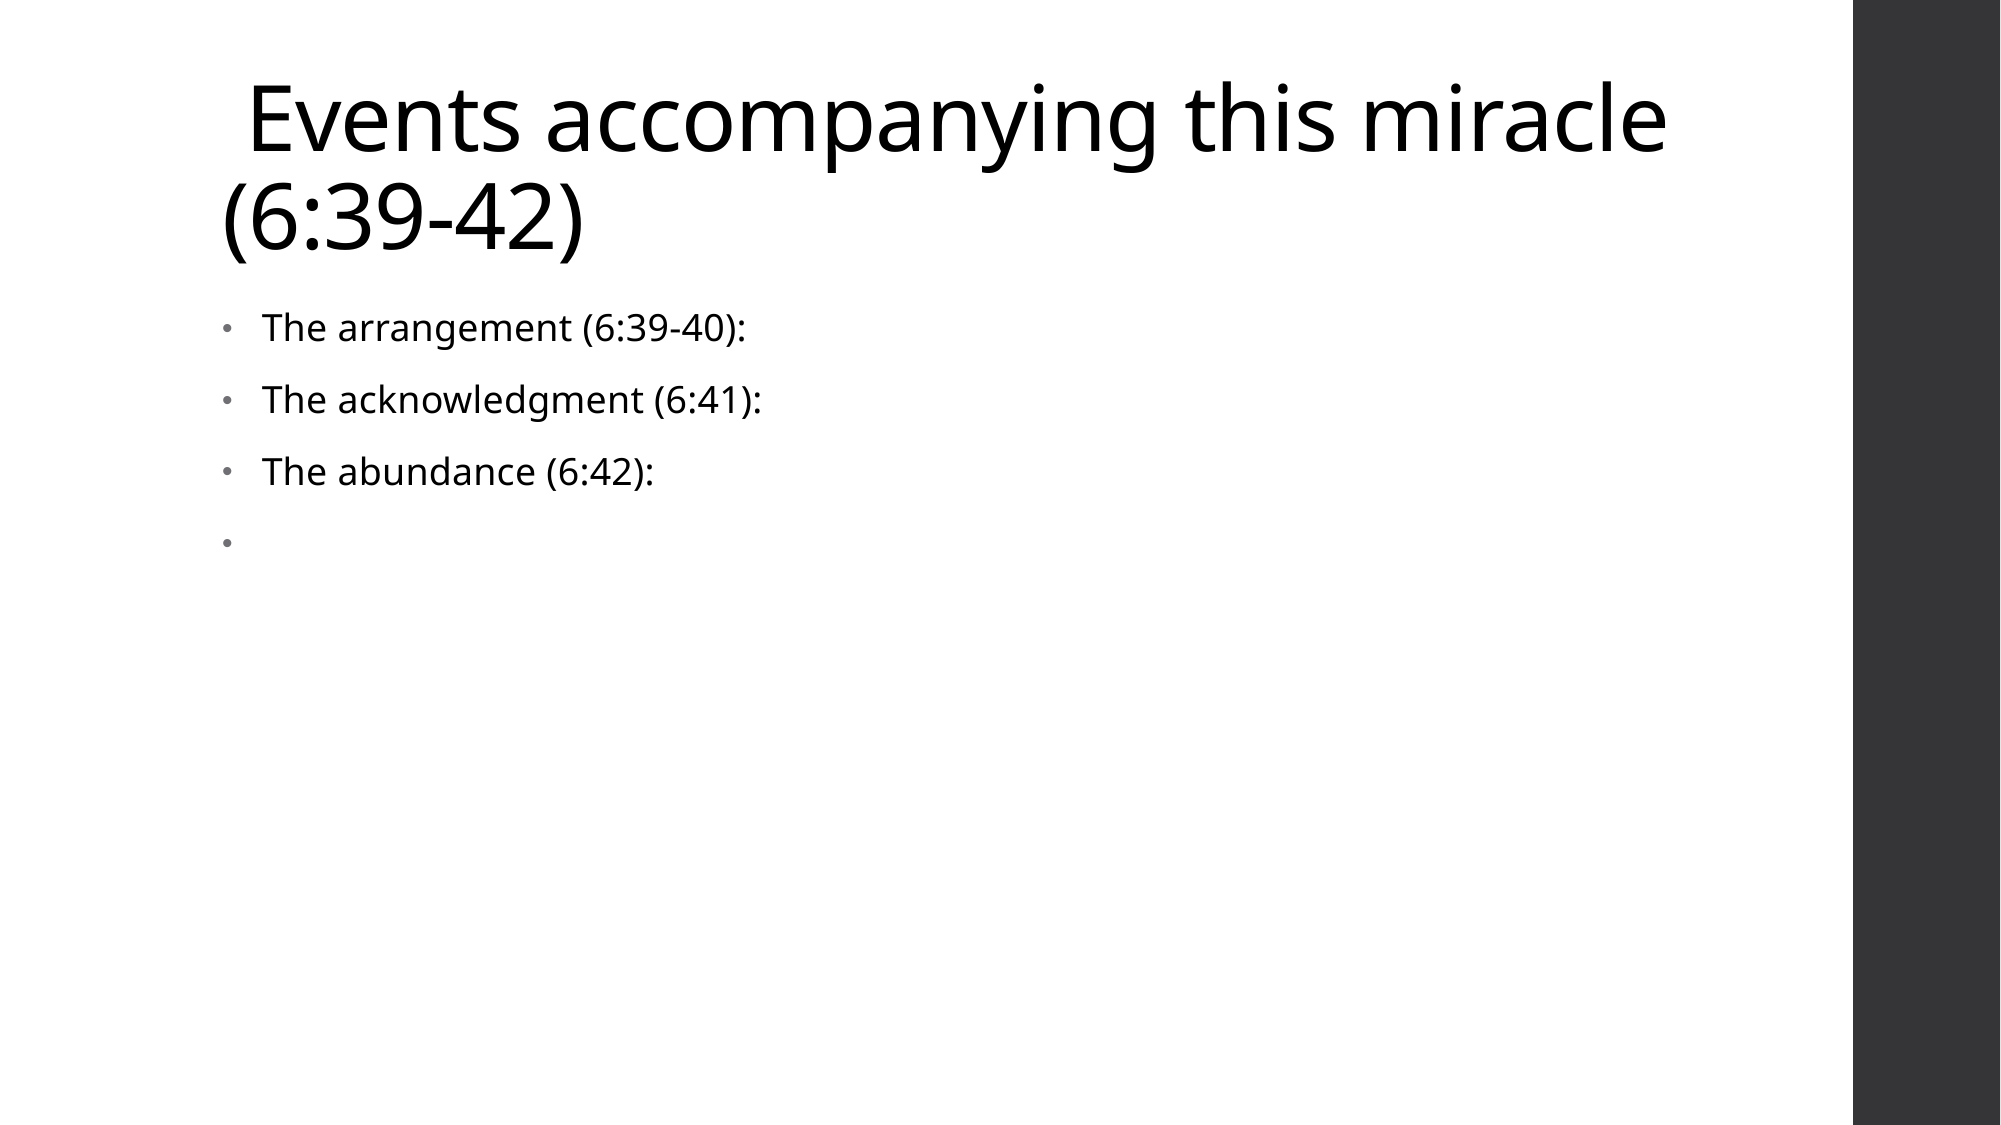

# Events accompanying this miracle (6:39-42)
 The arrangement (6:39-40):
 The acknowledgment (6:41):
 The abundance (6:42):